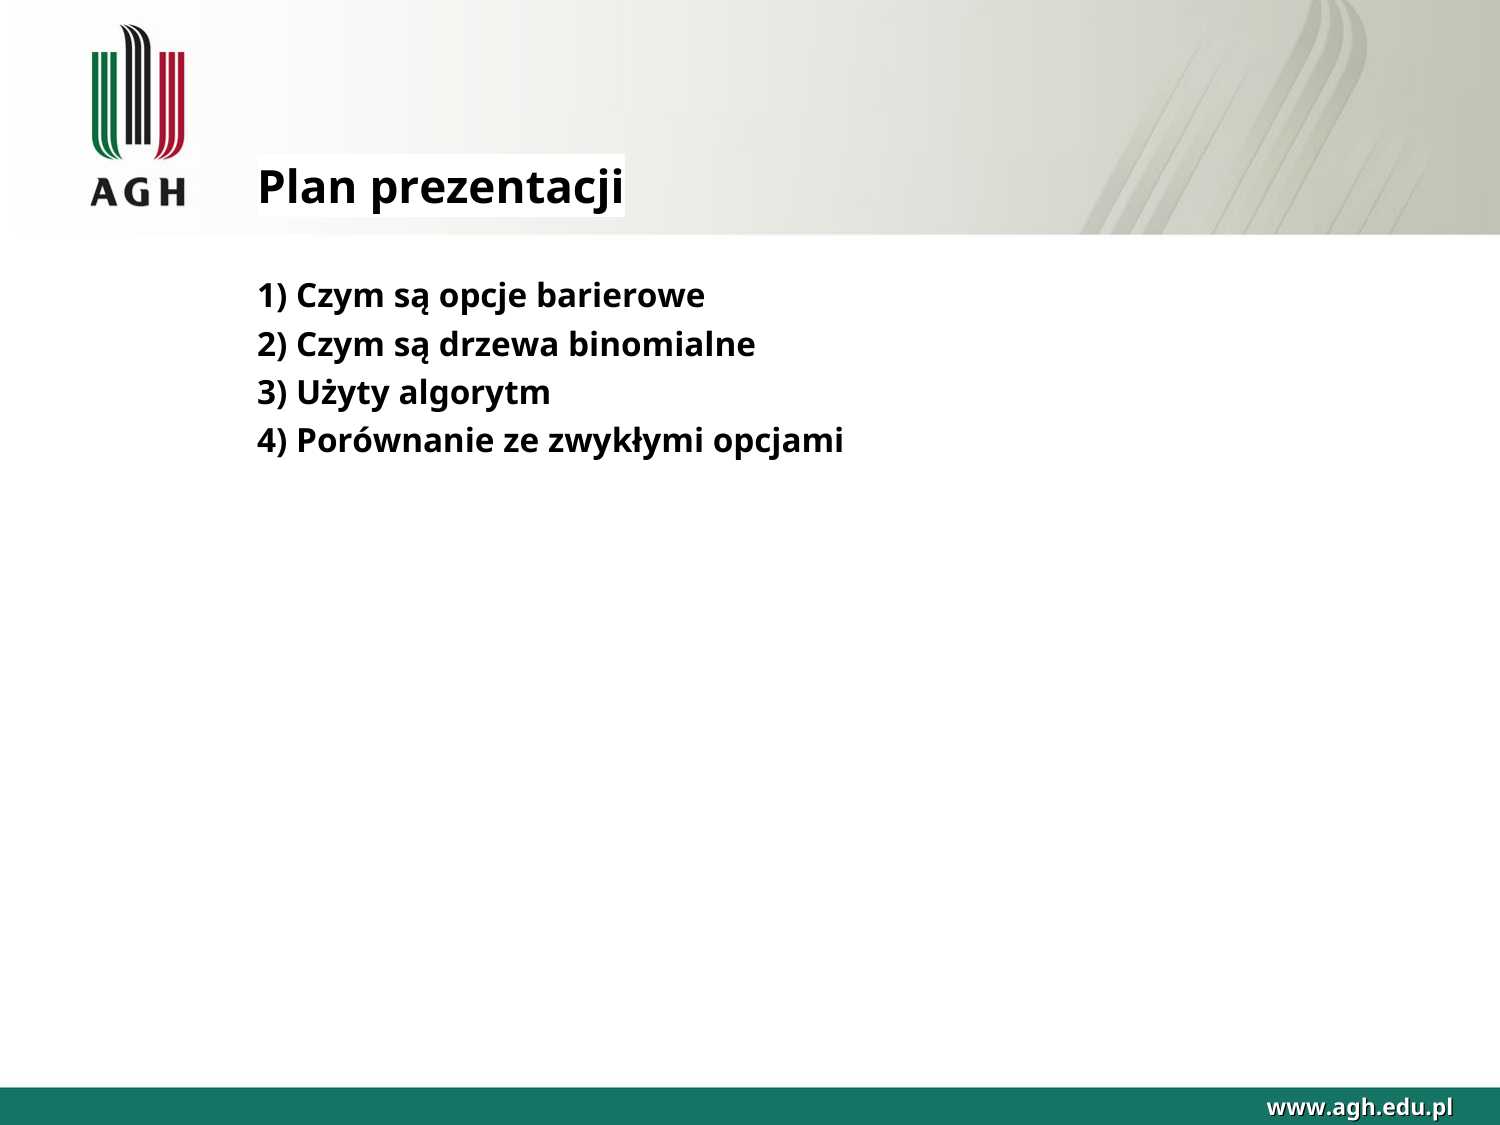

# Plan prezentacji
 Czym są opcje barierowe
 Czym są drzewa binomialne
 Użyty algorytm
 Porównanie ze zwykłymi opcjami
www.agh.edu.pl